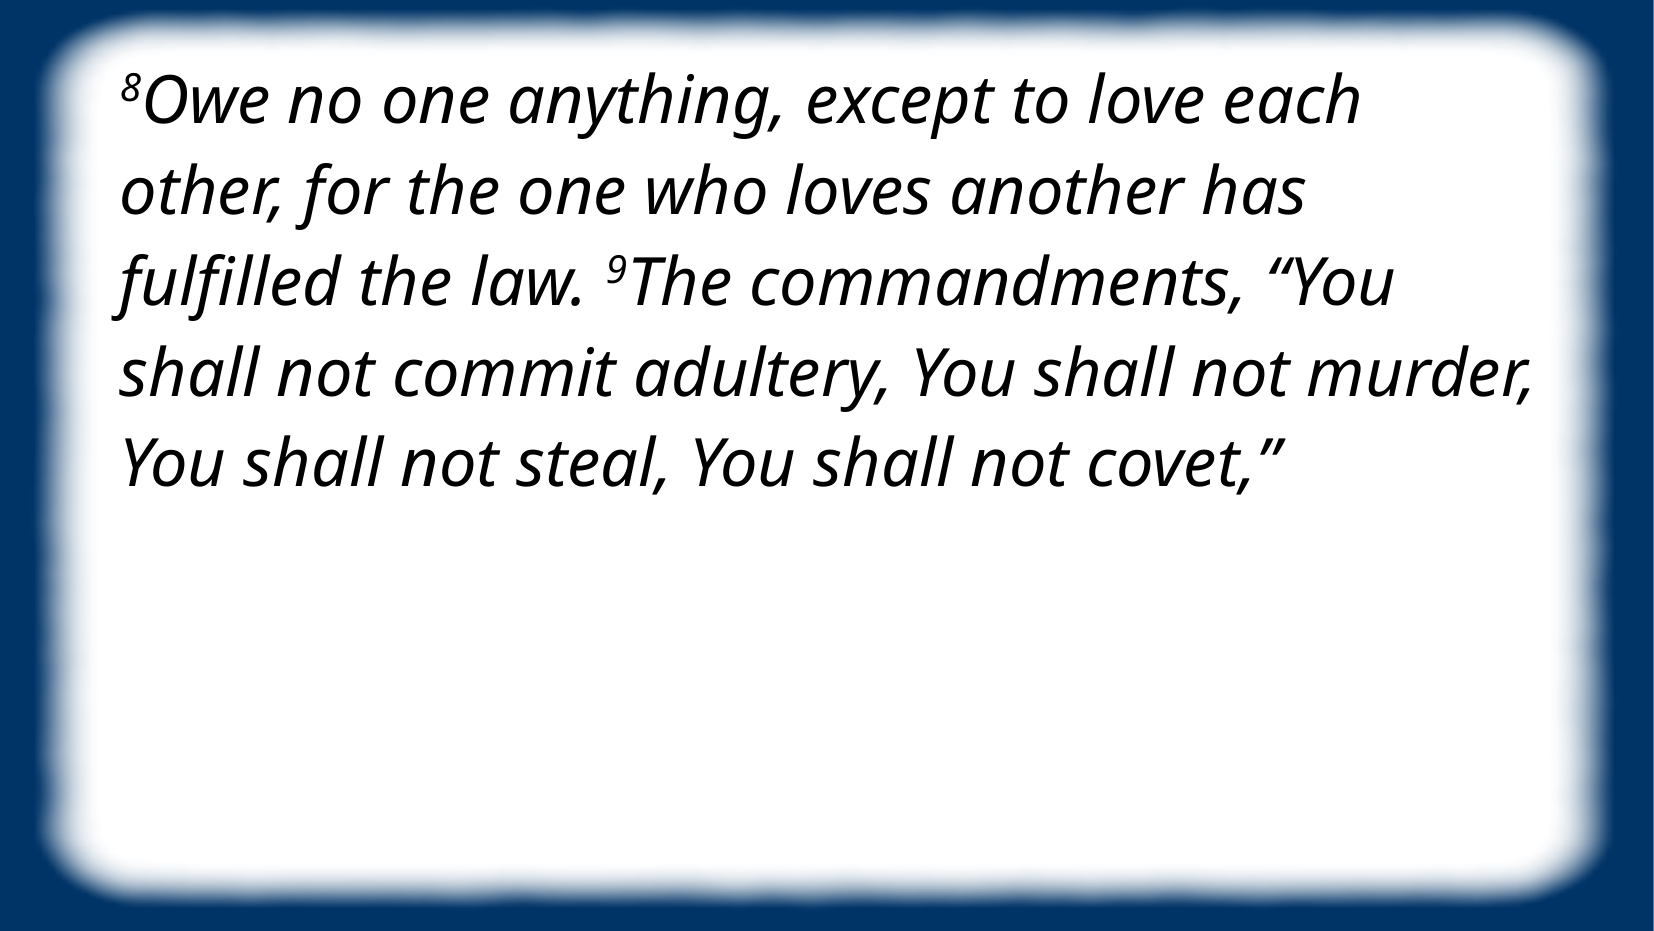

8Owe no one anything, except to love each other, for the one who loves another has fulfilled the law. 9The commandments, “You shall not commit adultery, You shall not murder, You shall not steal, You shall not covet,”